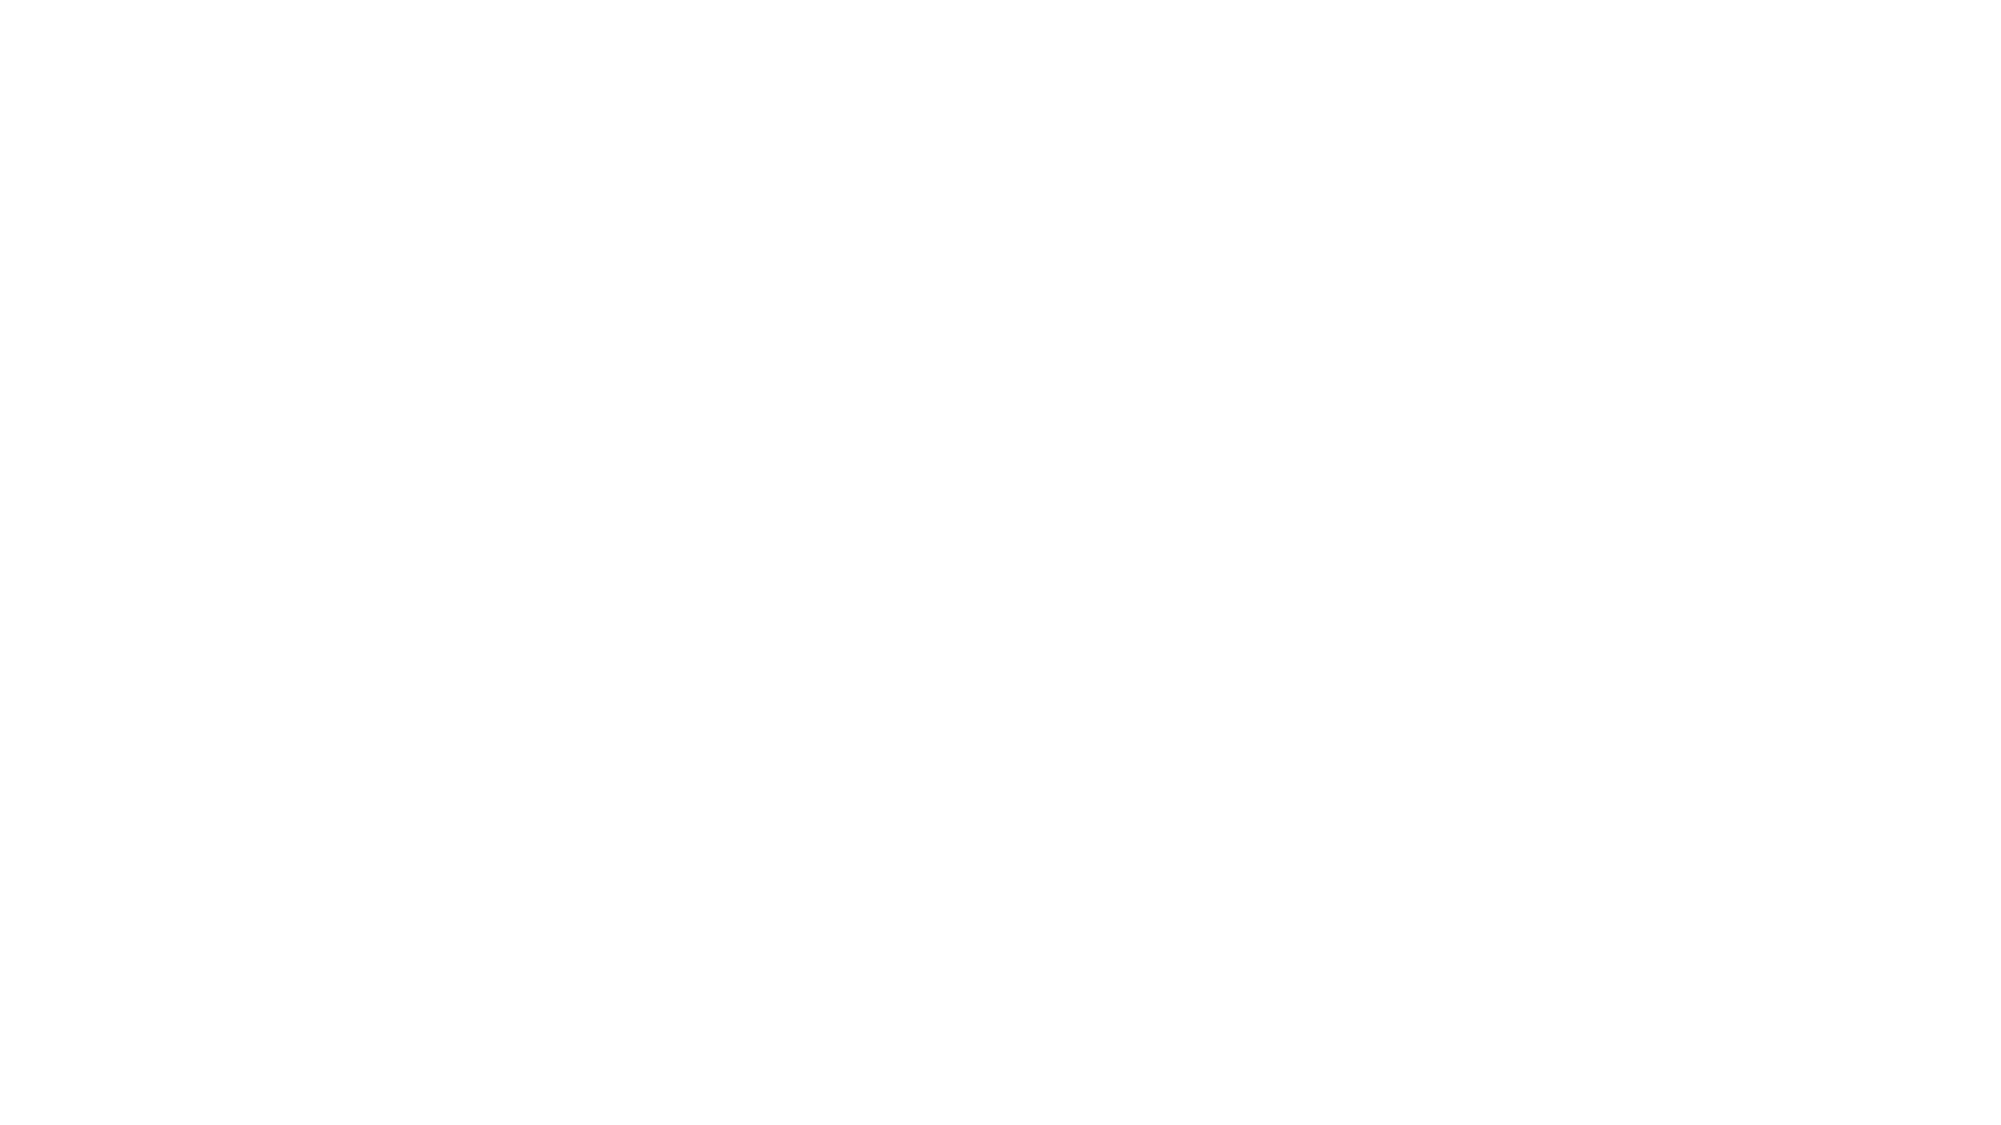

# Time-Variant Propagation Channel Simulation and Rice Factor Estimation
Internship presentation
Mikael Franco – LiU intern / IMT Atlantique student